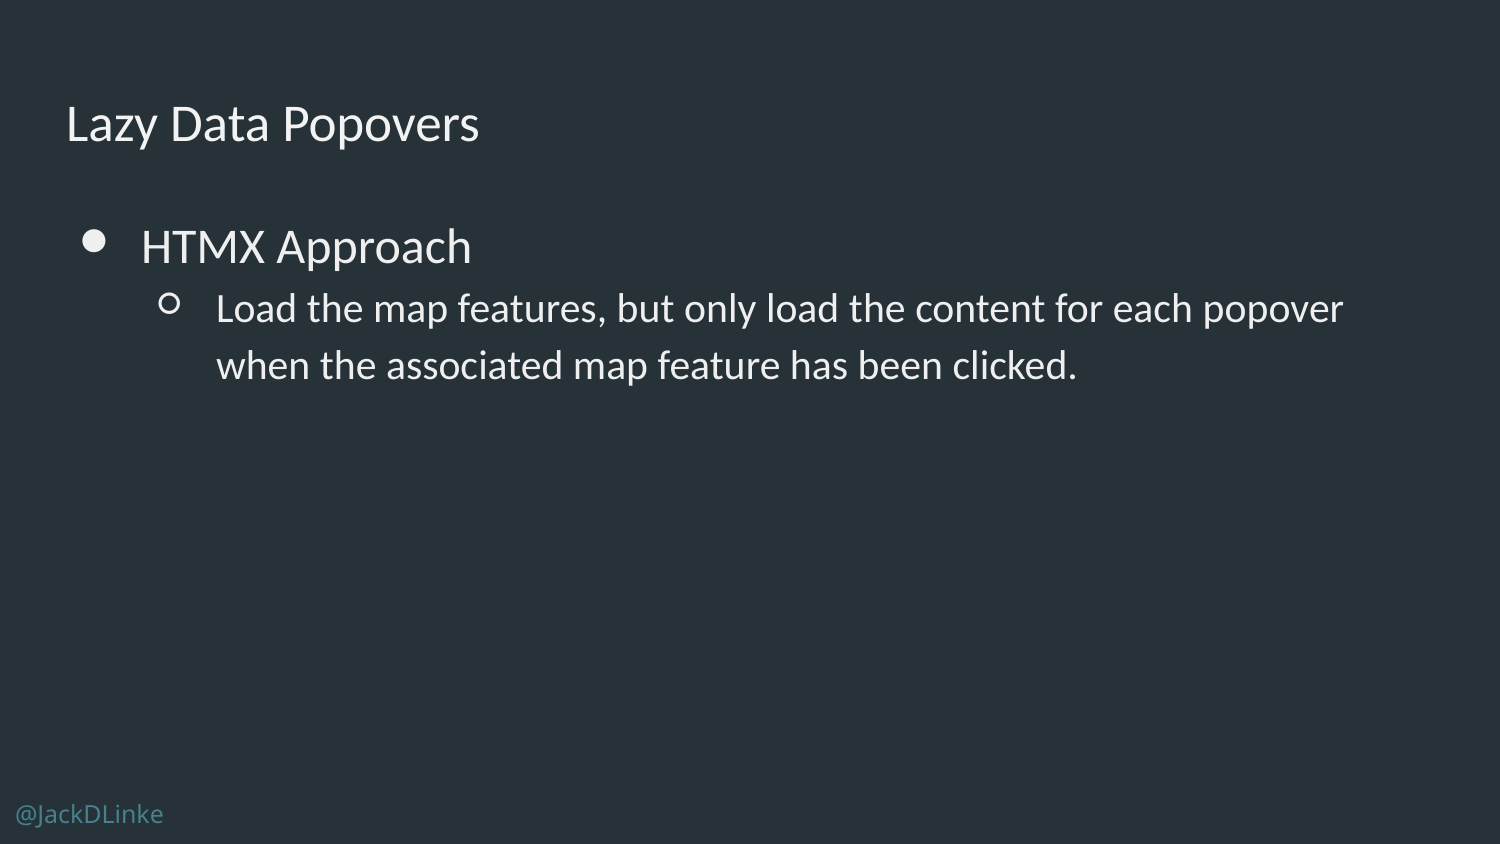

# Lazy Data Popovers
HTMX Approach
Load the map features, but only load the content for each popover when the associated map feature has been clicked.